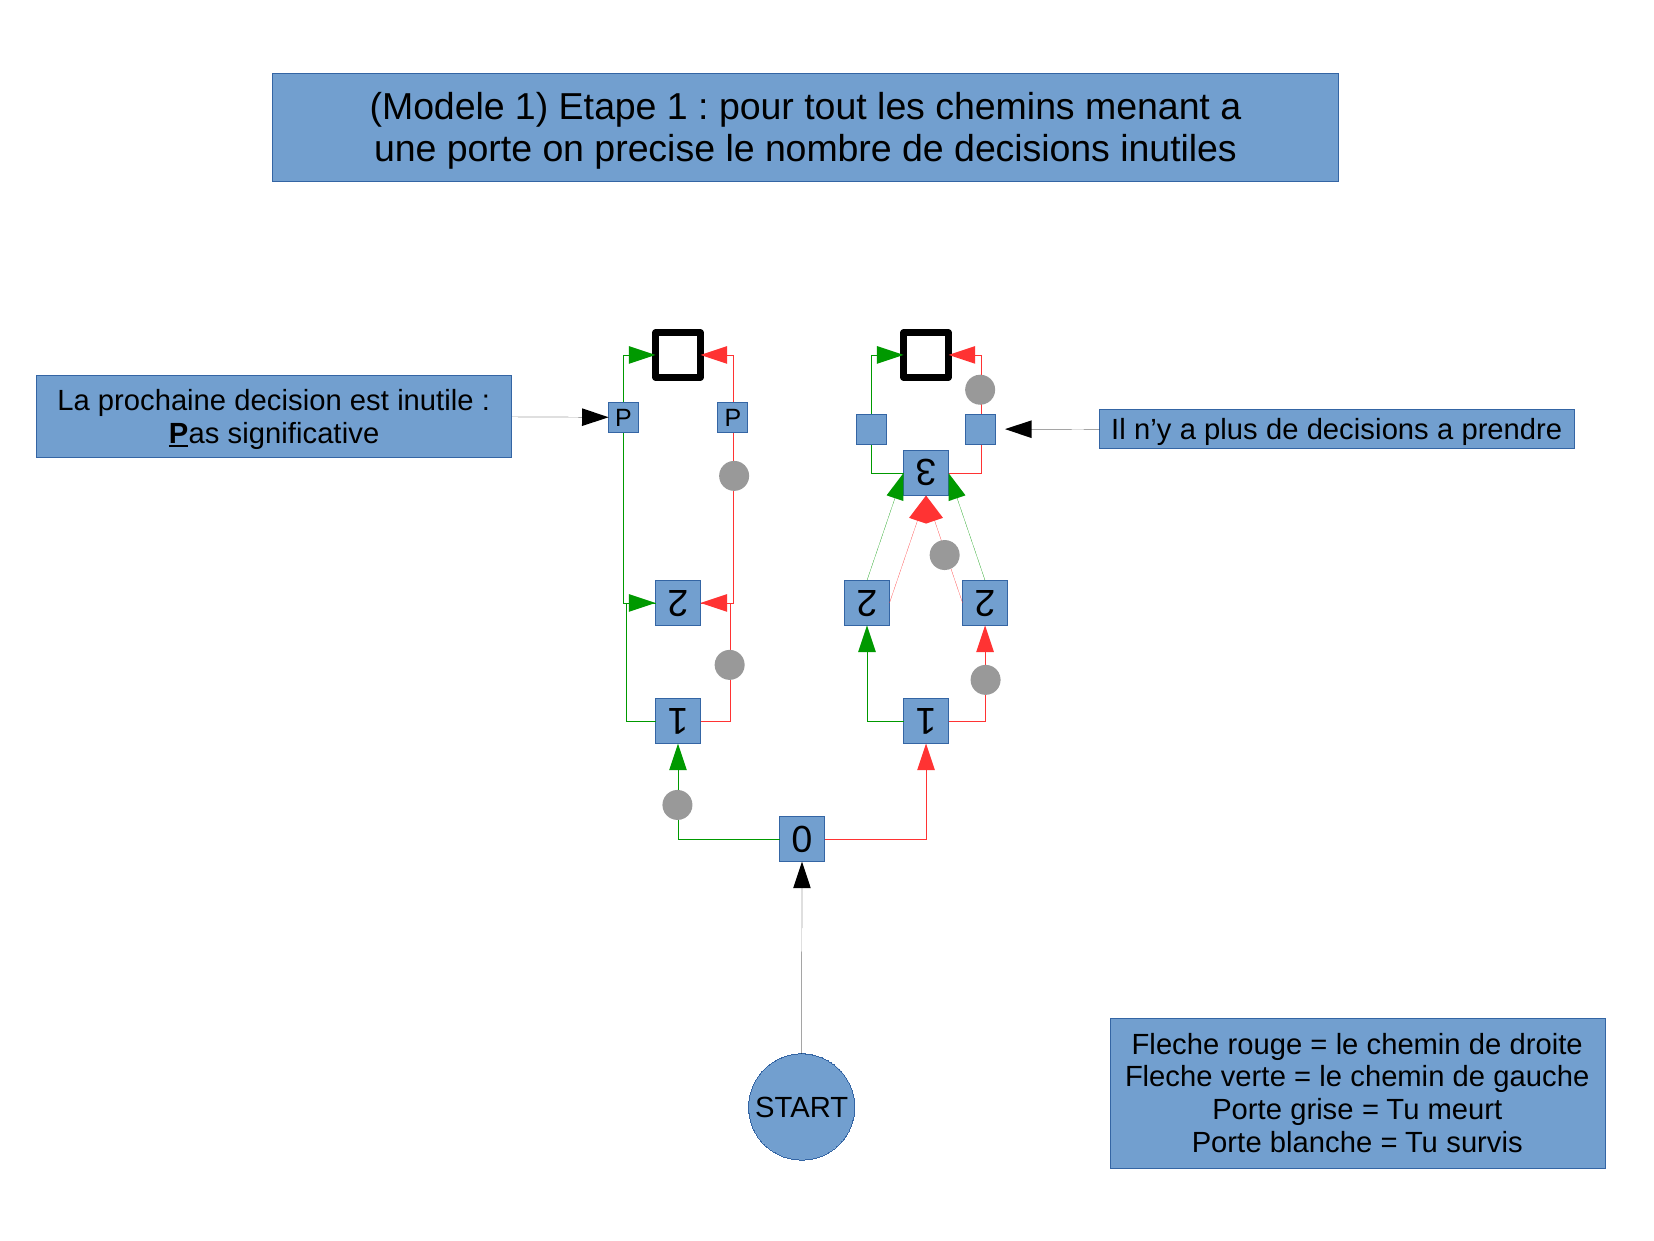

(Modele 1) Etape 1 : pour tout les chemins menant a
une porte on precise le nombre de decisions inutiles
La prochaine decision est inutile :
Pas significative
P
P
Il n’y a plus de decisions a prendre
3
2
2
2
1
1
0
Fleche rouge = le chemin de gauche
Fleche verte = le chemin de droite
Porte grise = Tu meurt
Porte blanche = Tu survis
Fleche rouge = le chemin de droite
Fleche verte = le chemin de gauche
Porte grise = Tu meurt
Porte blanche = Tu survis
START